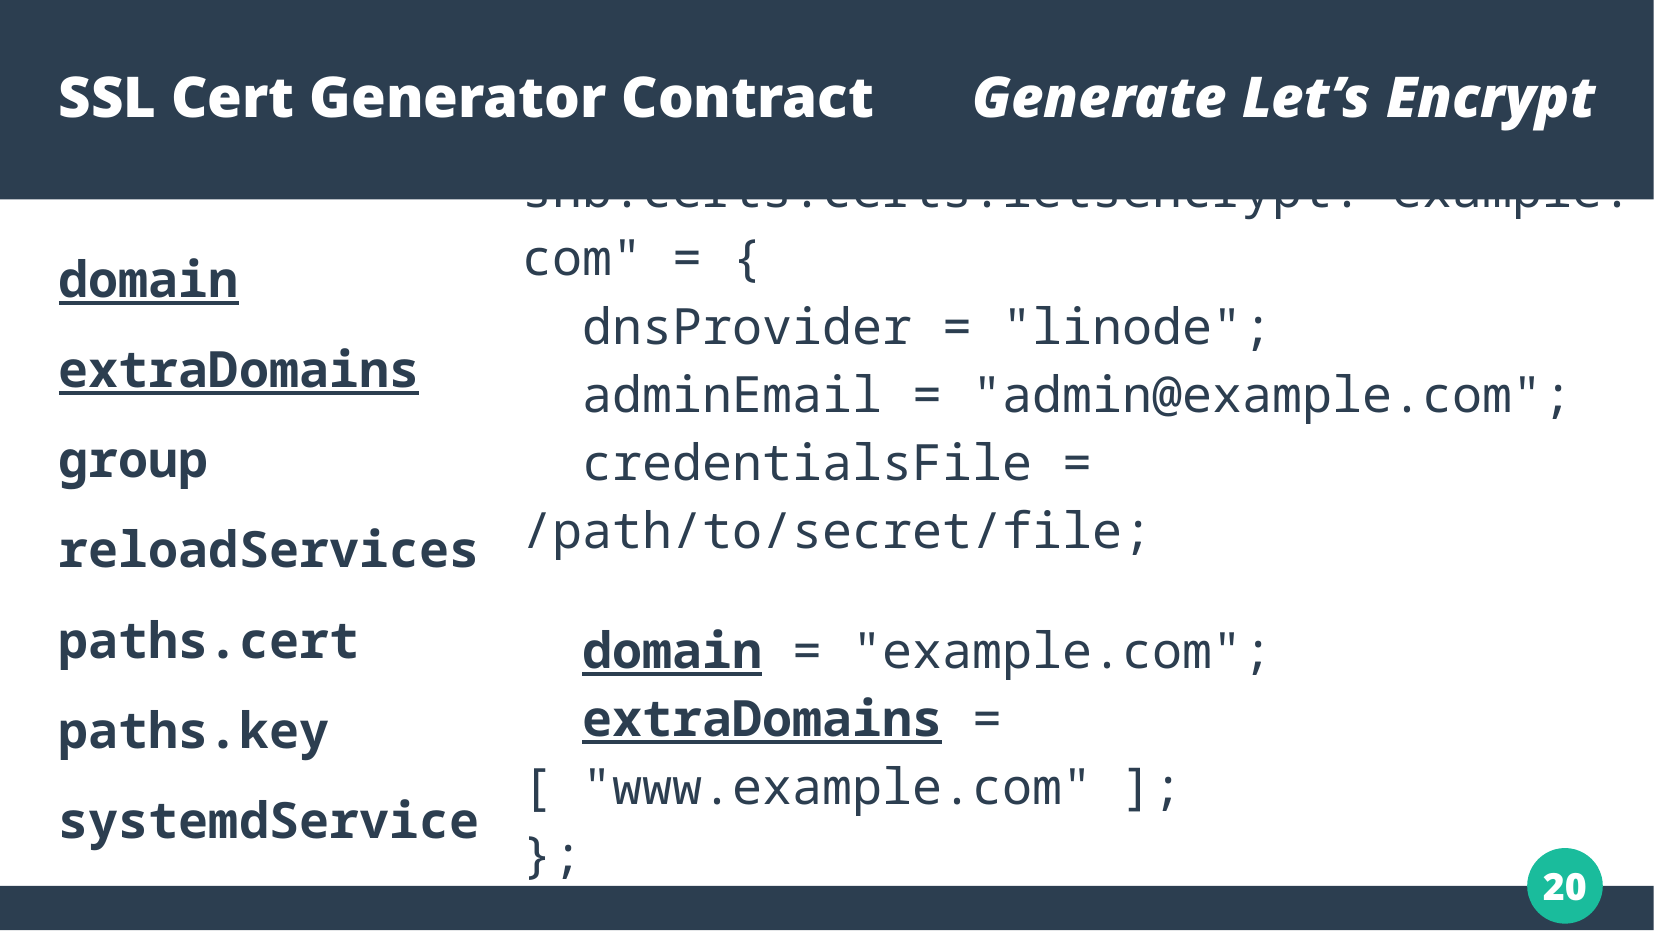

# SSL Cert Generator Contract
Generate Let’s Encrypt
shb.certs.certs.letsencrypt."example.com" = {
 dnsProvider = "linode";
 adminEmail = "admin@example.com";
 credentialsFile = /path/to/secret/file;
 domain = "example.com";
 extraDomains = [ "www.example.com" ];
};
domain
extraDomains
group
reloadServices
paths.cert
paths.key
systemdService